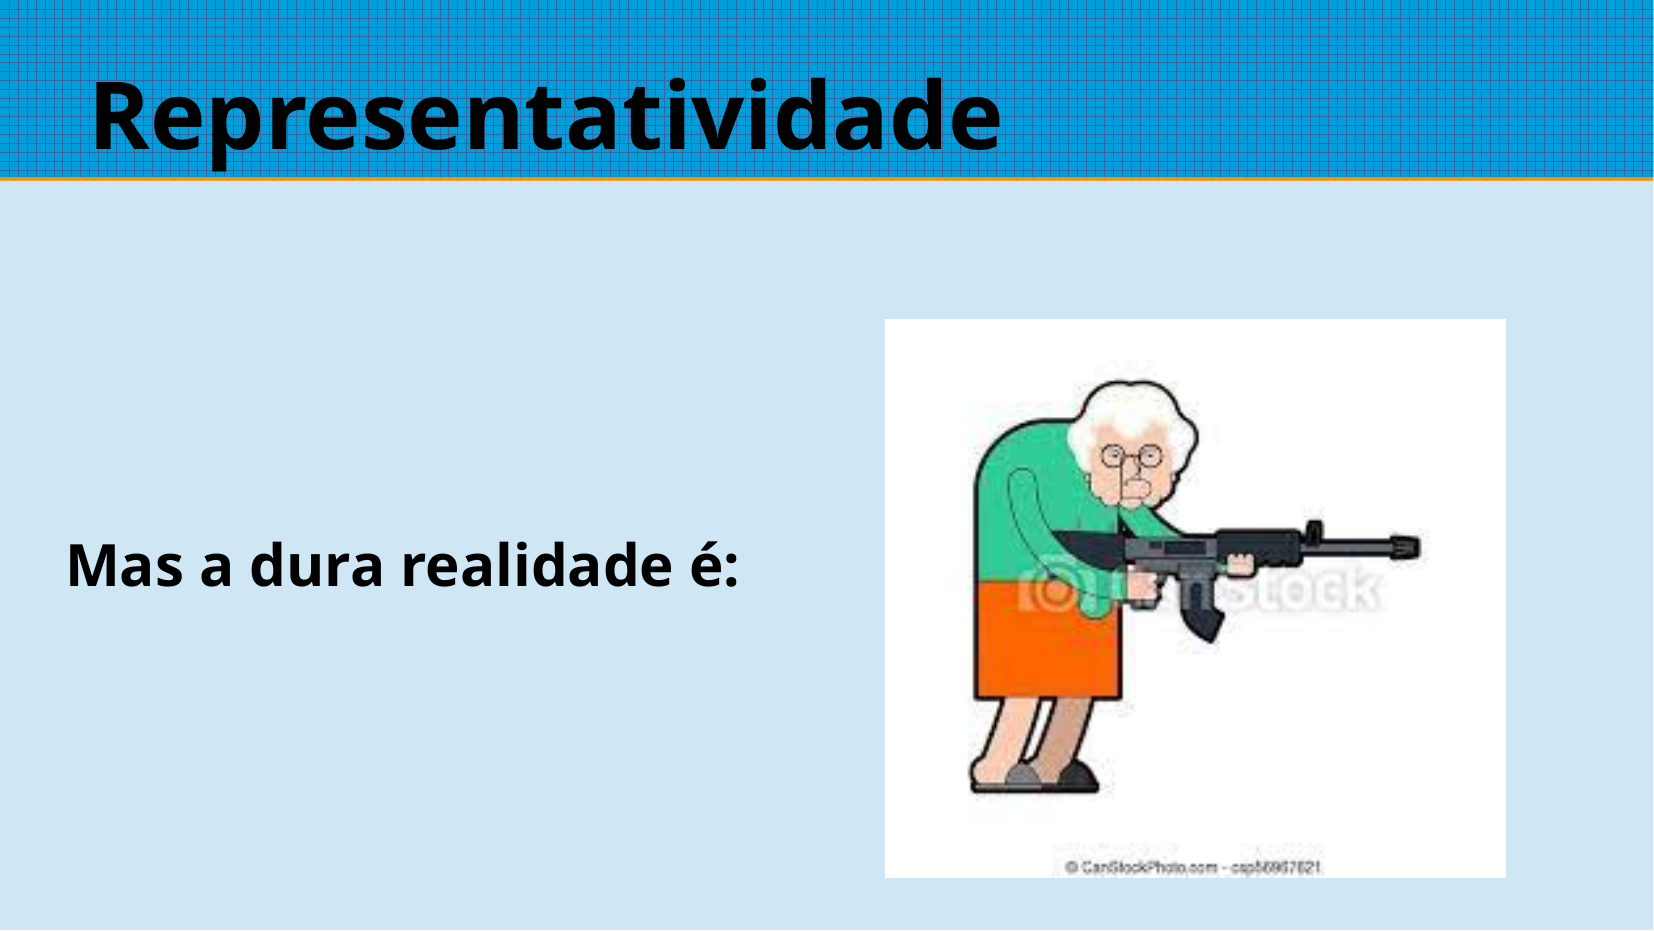

# Representatividade
Mas a dura realidade é: